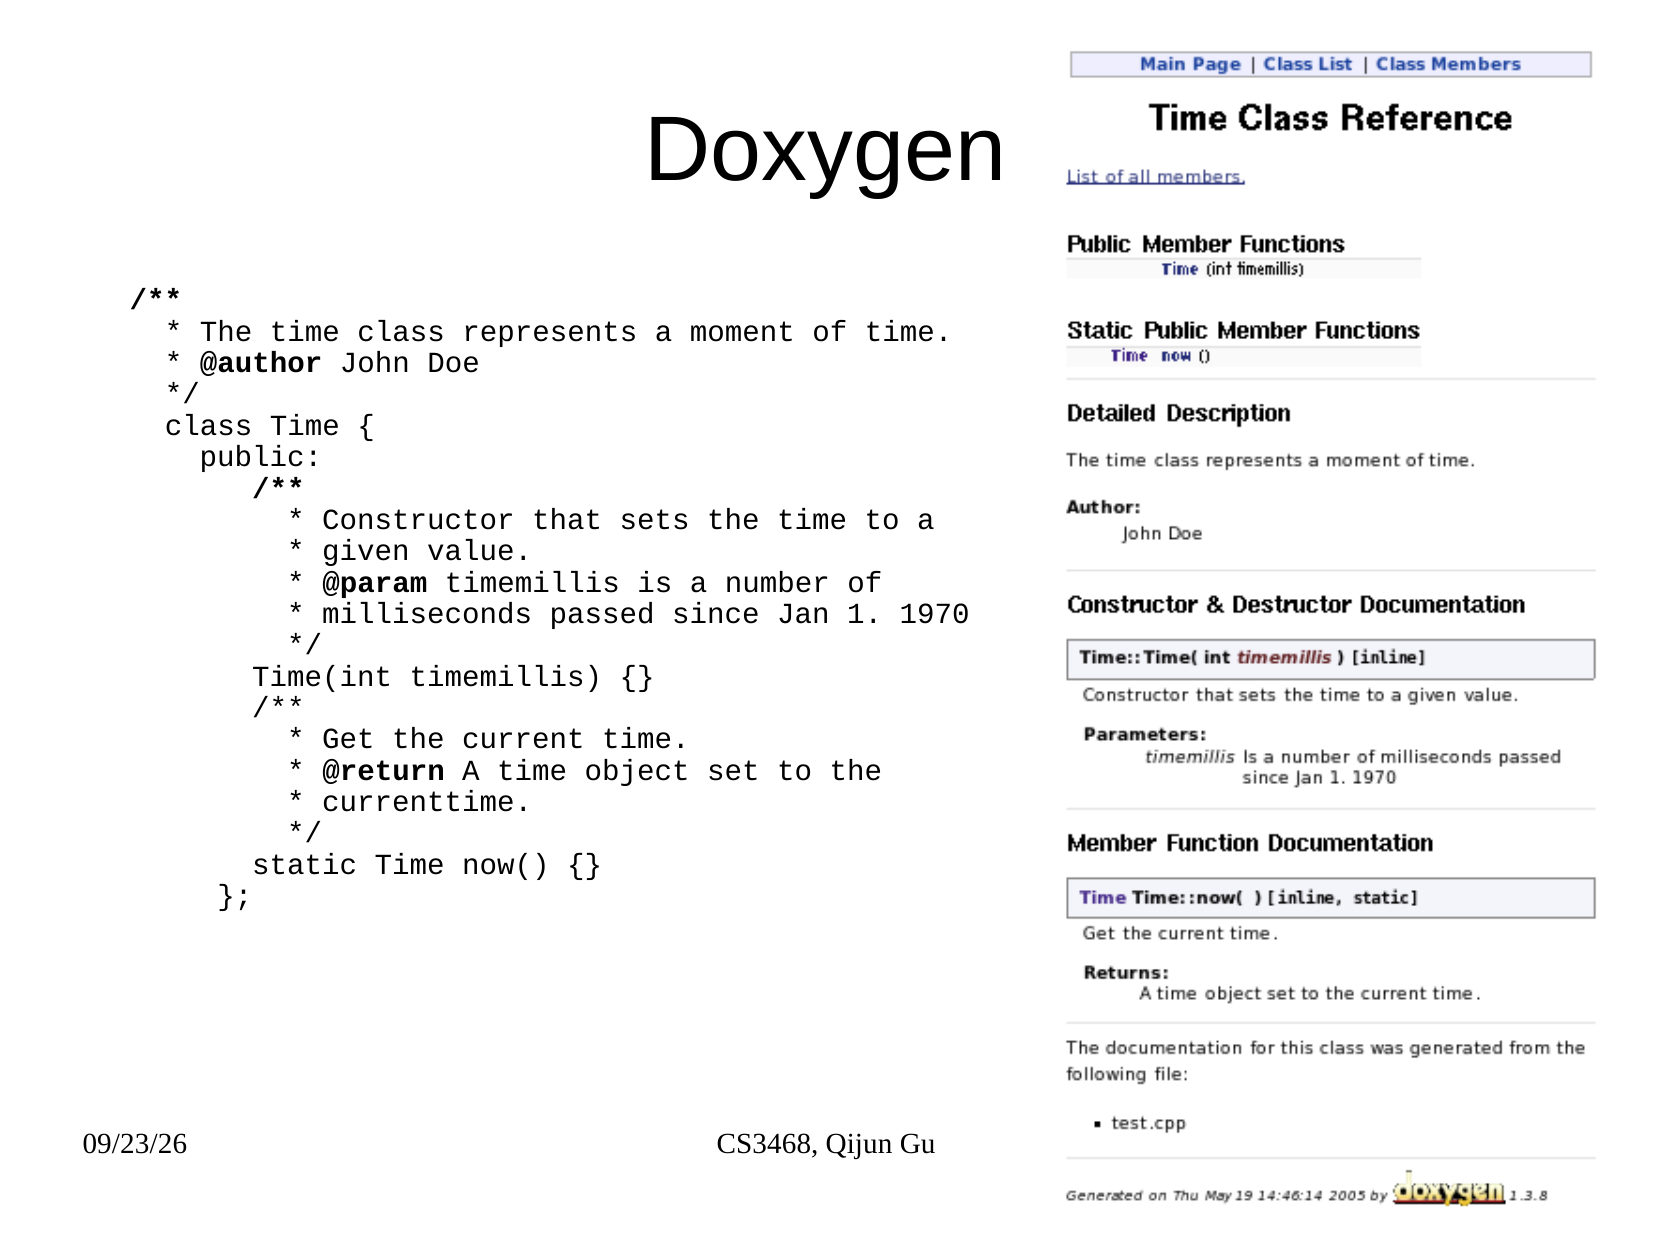

# Doxygen
/**
 * The time class represents a moment of time.
 * @author John Doe
 */
 class Time {
 public:
 /**
 * Constructor that sets the time to a
 * given value.
 * @param timemillis is a number of
 * milliseconds passed since Jan 1. 1970
 */
 Time(int timemillis) {}
 /**
 * Get the current time.
 * @return A time object set to the
 * currenttime.
 */
 static Time now() {}
 };
CS3468, Qijun Gu
11